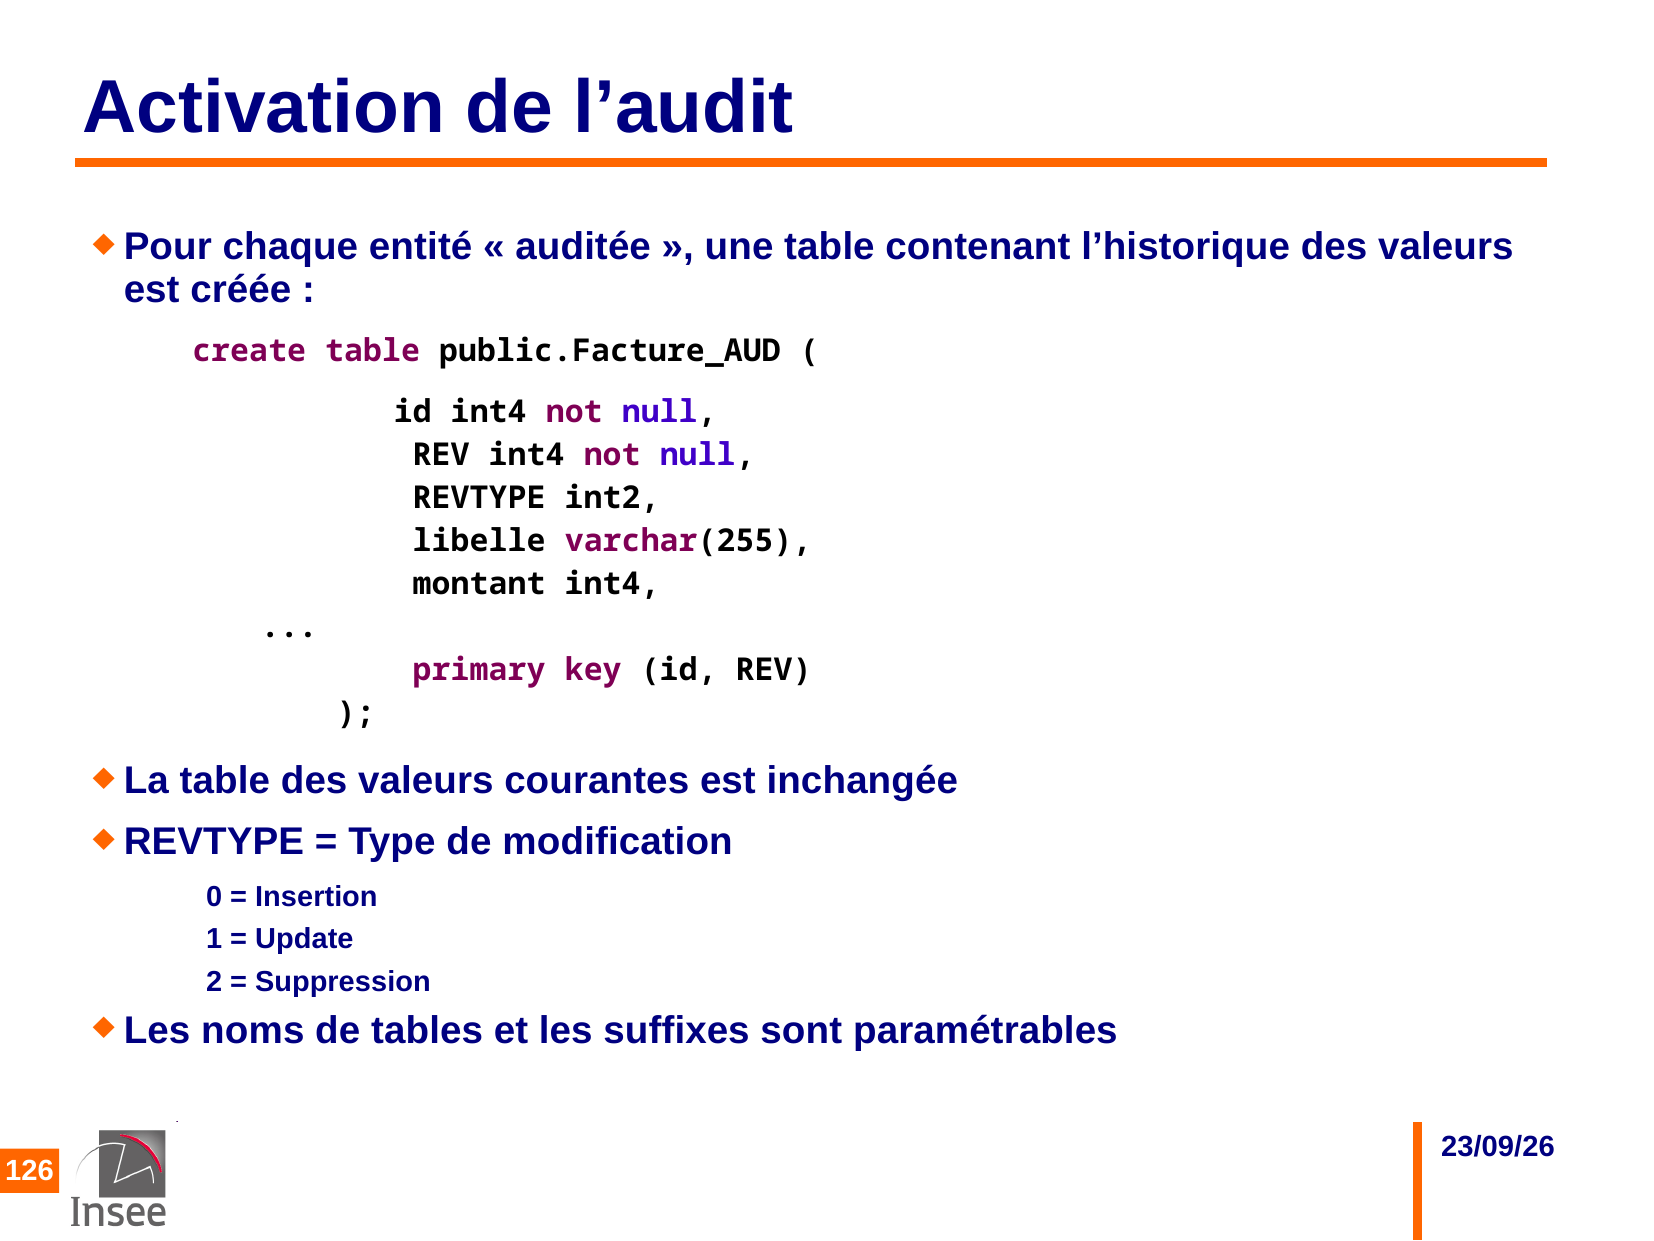

# Activation de l’audit
Pour chaque entité « auditée », une table contenant l’historique des valeurs est créée :
create table public.Facture_AUD (
 id int4 not null,
 REV int4 not null,
 REVTYPE int2,
 libelle varchar(255),
 montant int4,
...
 primary key (id, REV)
 );
La table des valeurs courantes est inchangée
REVTYPE = Type de modification
0 = Insertion
1 = Update
2 = Suppression
Les noms de tables et les suffixes sont paramétrables
126